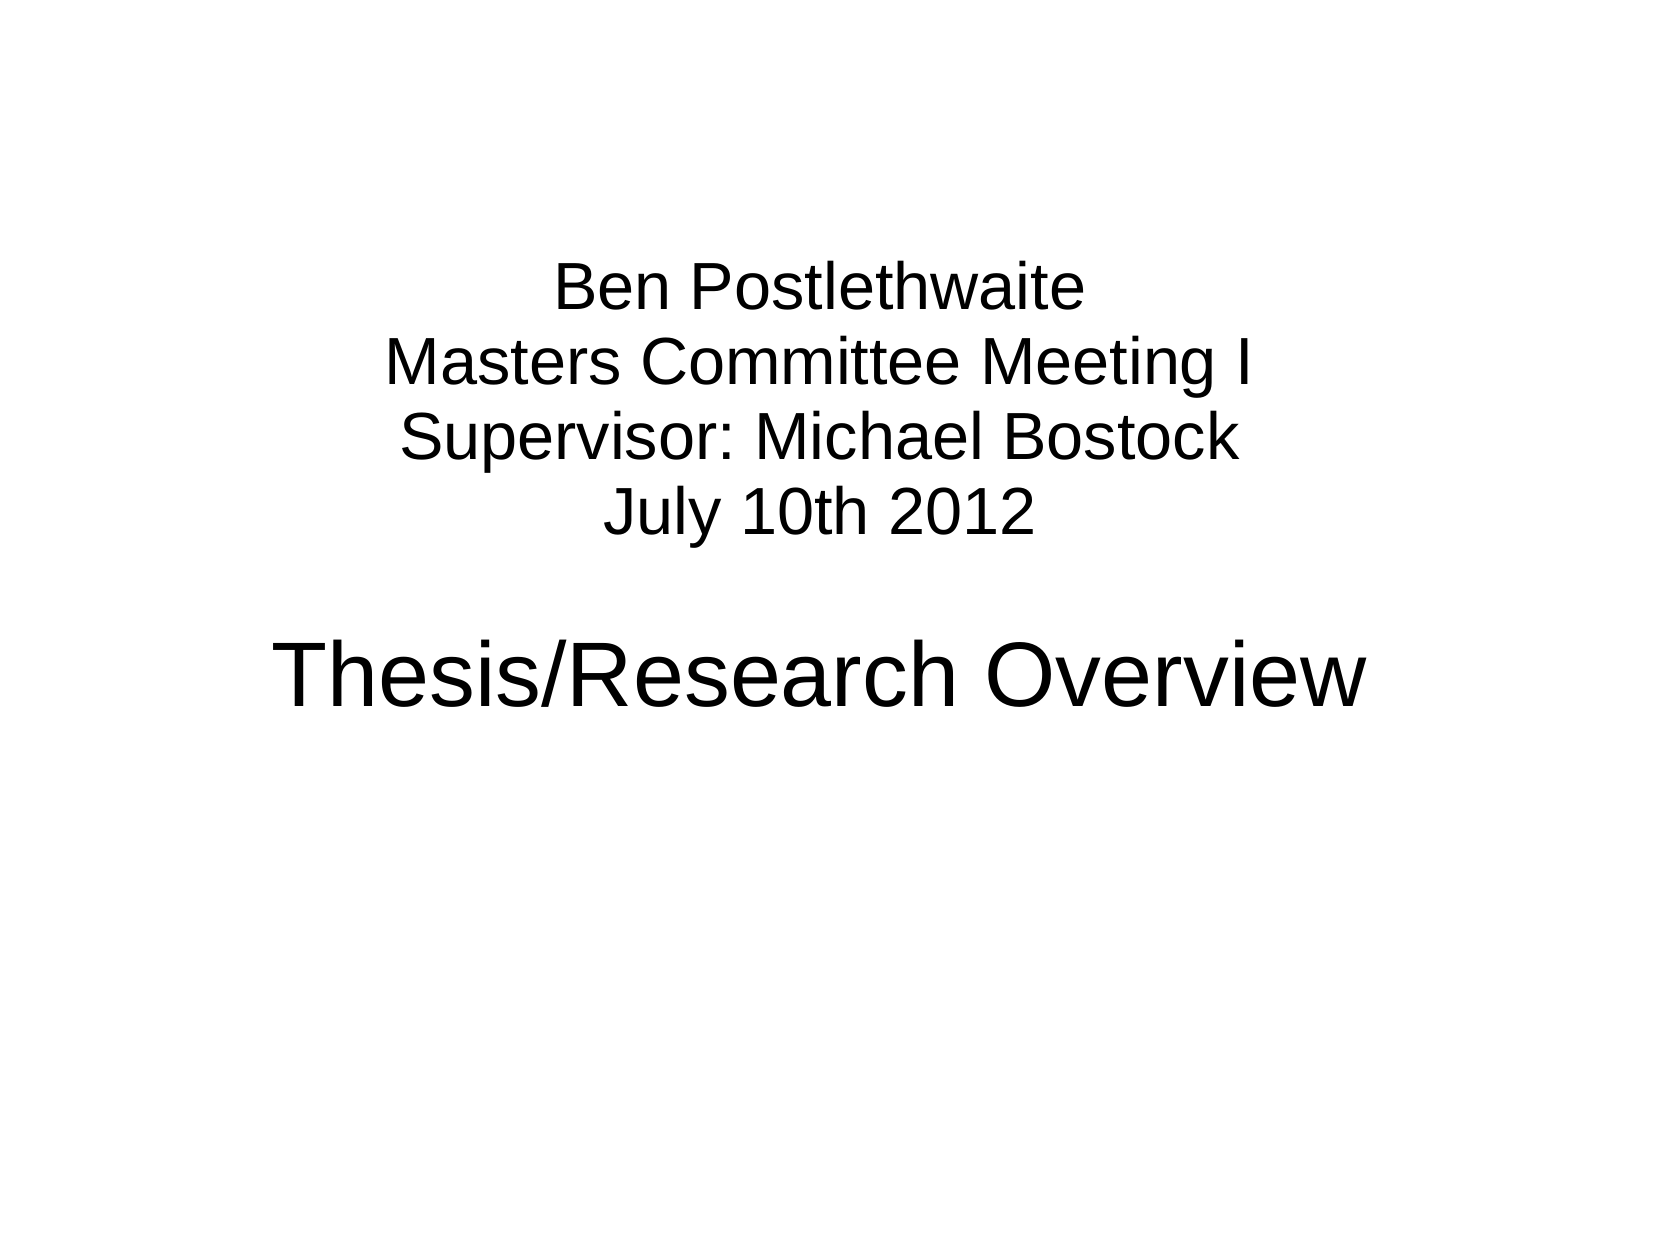

# Ben Postlethwaite Masters Committee Meeting I
Supervisor: Michael Bostock
July 10th 2012
Thesis/Research Overview